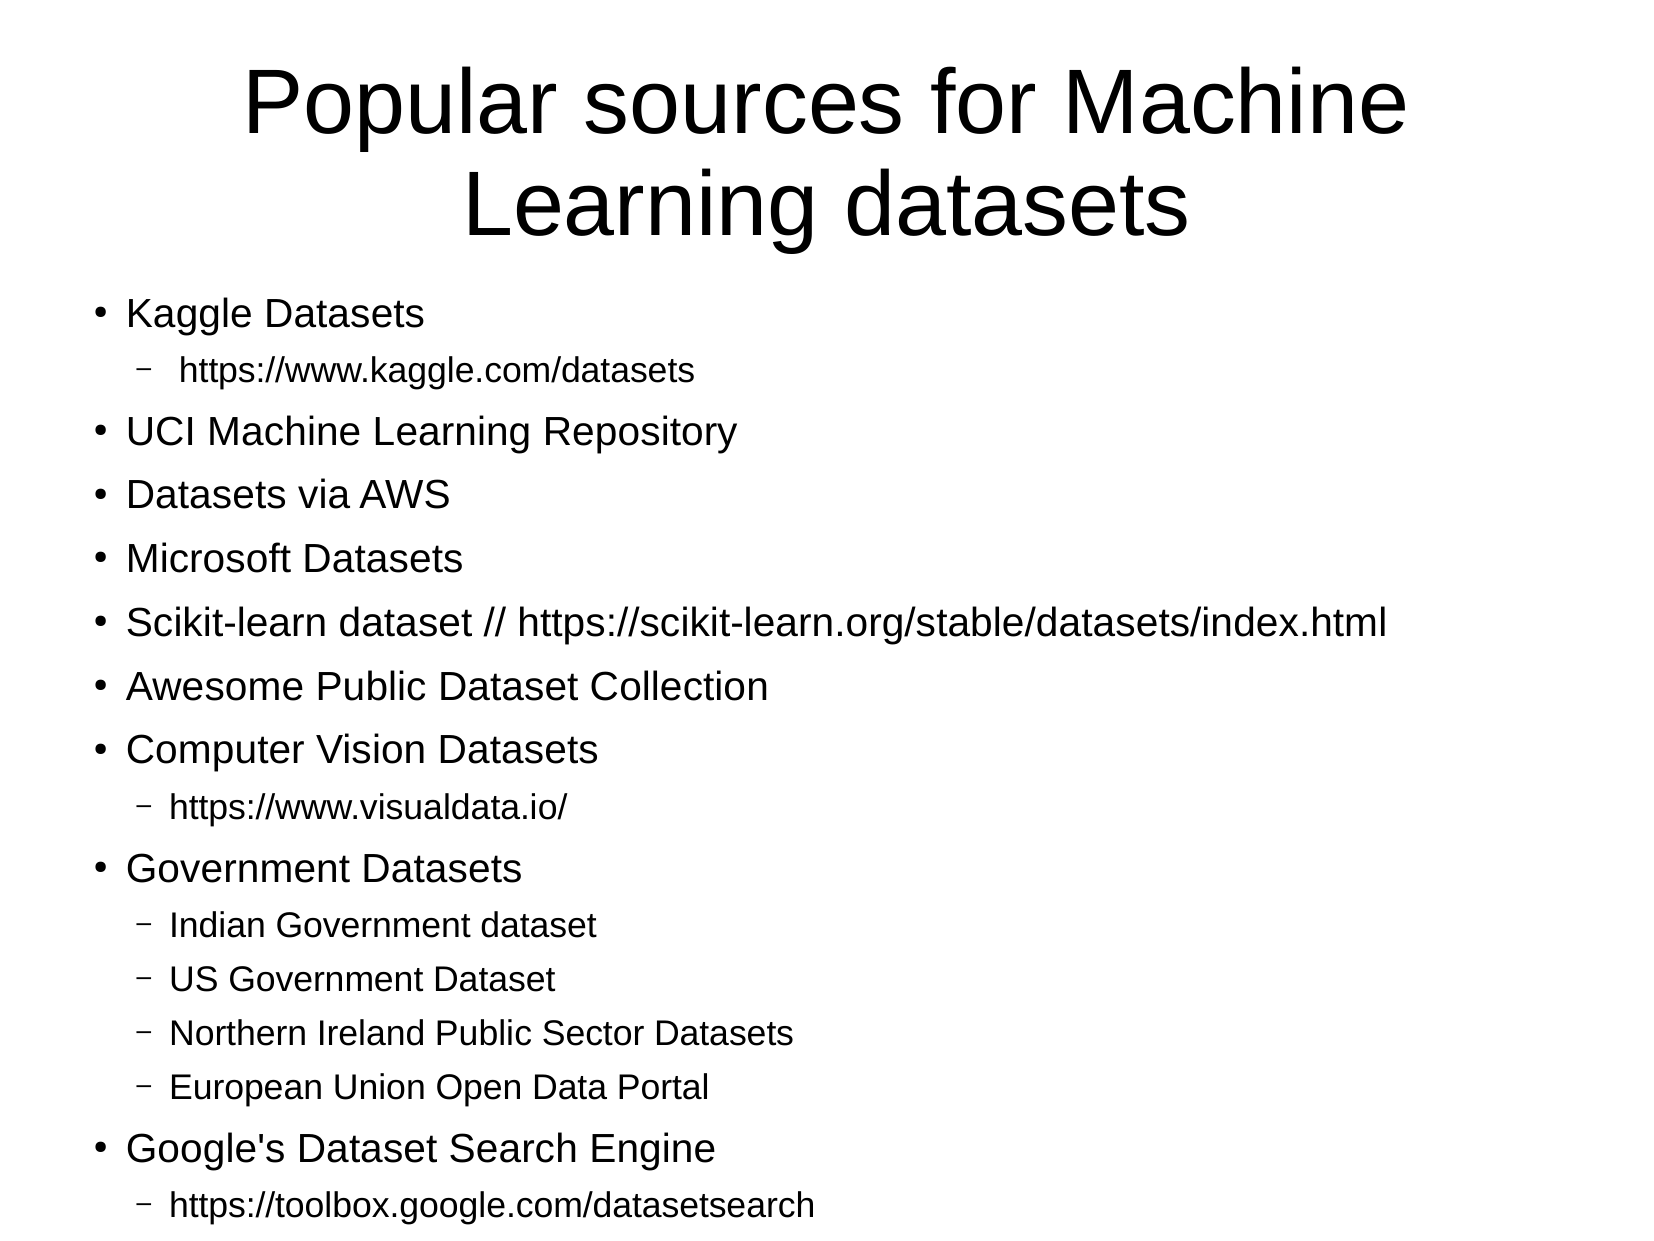

# Popular sources for Machine Learning datasets
Kaggle Datasets
 https://www.kaggle.com/datasets
UCI Machine Learning Repository
Datasets via AWS
Microsoft Datasets
Scikit-learn dataset // https://scikit-learn.org/stable/datasets/index.html
Awesome Public Dataset Collection
Computer Vision Datasets
https://www.visualdata.io/
Government Datasets
Indian Government dataset
US Government Dataset
Northern Ireland Public Sector Datasets
European Union Open Data Portal
Google's Dataset Search Engine
https://toolbox.google.com/datasetsearch